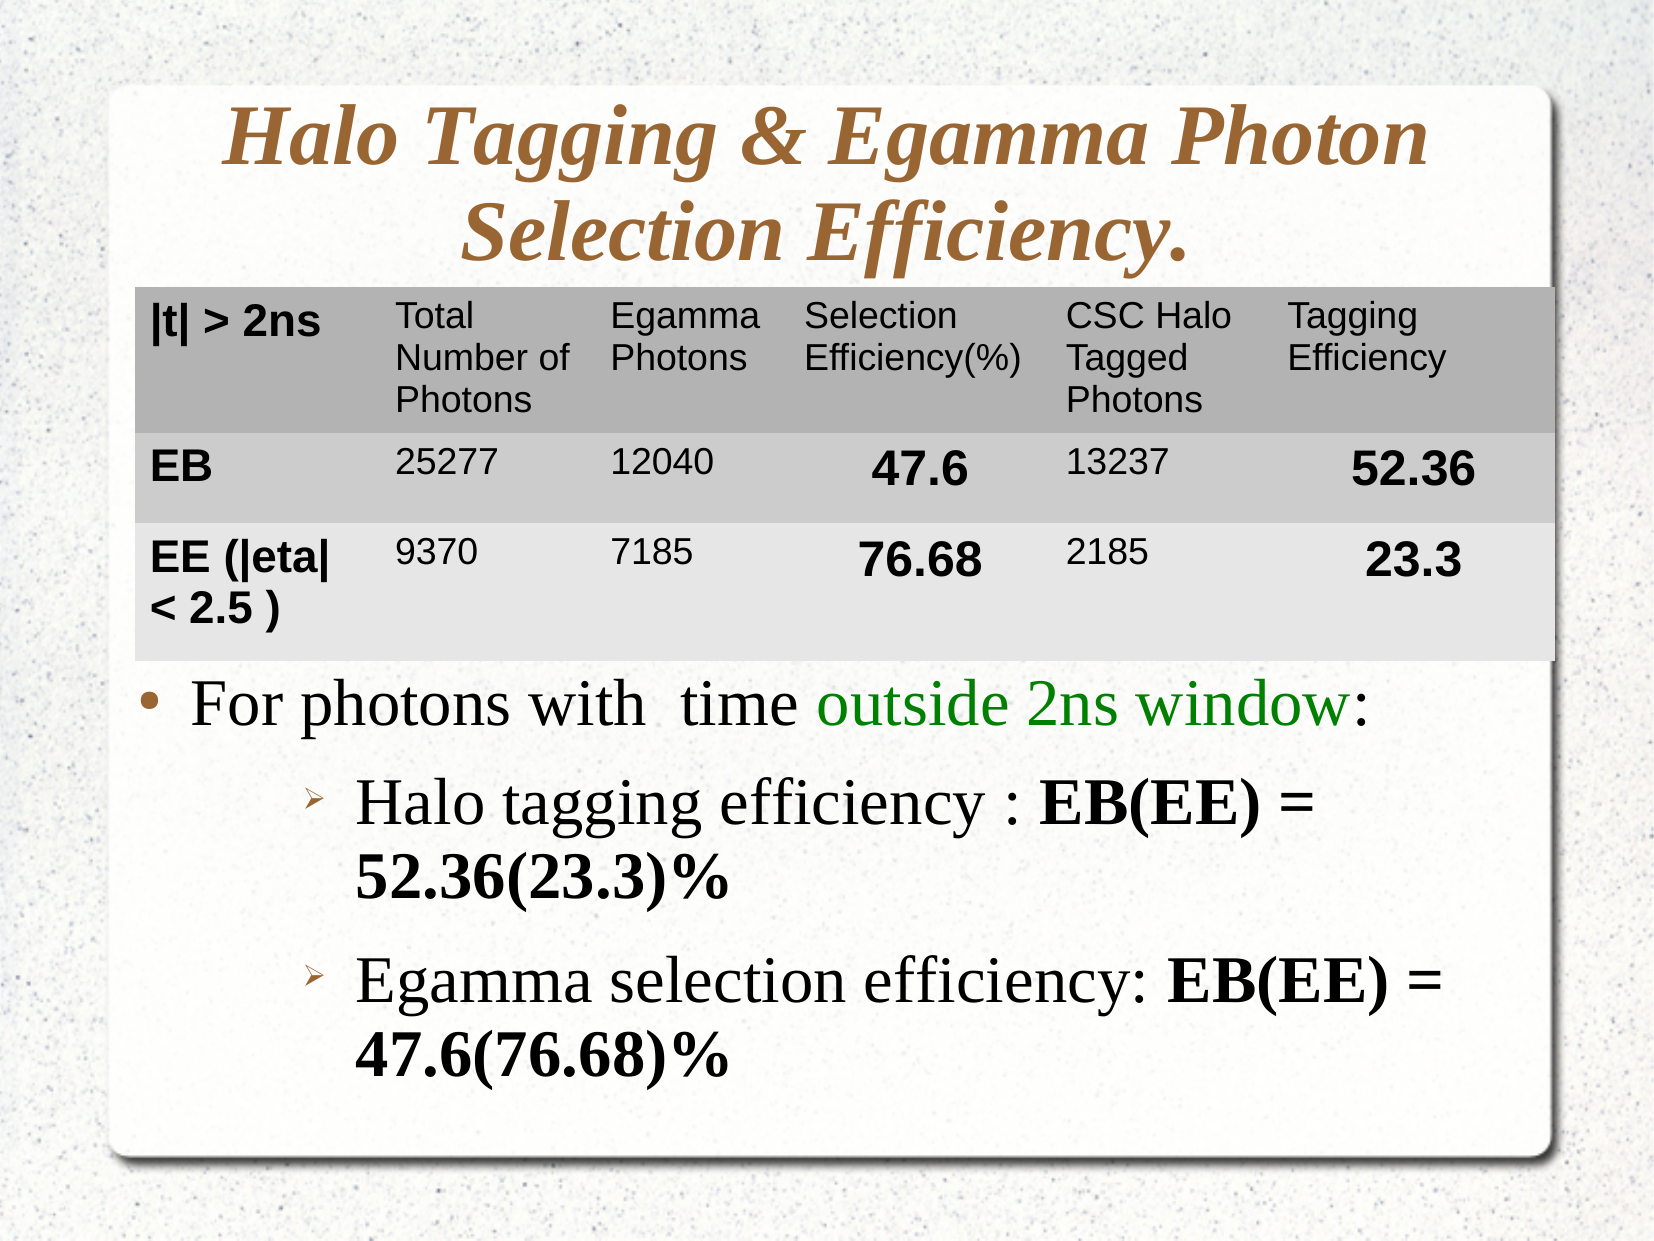

# Halo Tagging & Egamma Photon Selection Efficiency.
| |t| > 2ns | Total Number of Photons | Egamma Photons | Selection Efficiency(%) | CSC Halo Tagged Photons | Tagging Efficiency |
| --- | --- | --- | --- | --- | --- |
| EB | 25277 | 12040 | 47.6 | 13237 | 52.36 |
| EE (|eta| < 2.5 ) | 9370 | 7185 | 76.68 | 2185 | 23.3 |
For photons with time outside 2ns window:
Halo tagging efficiency : EB(EE) = 52.36(23.3)%
Egamma selection efficiency: EB(EE) = 47.6(76.68)%